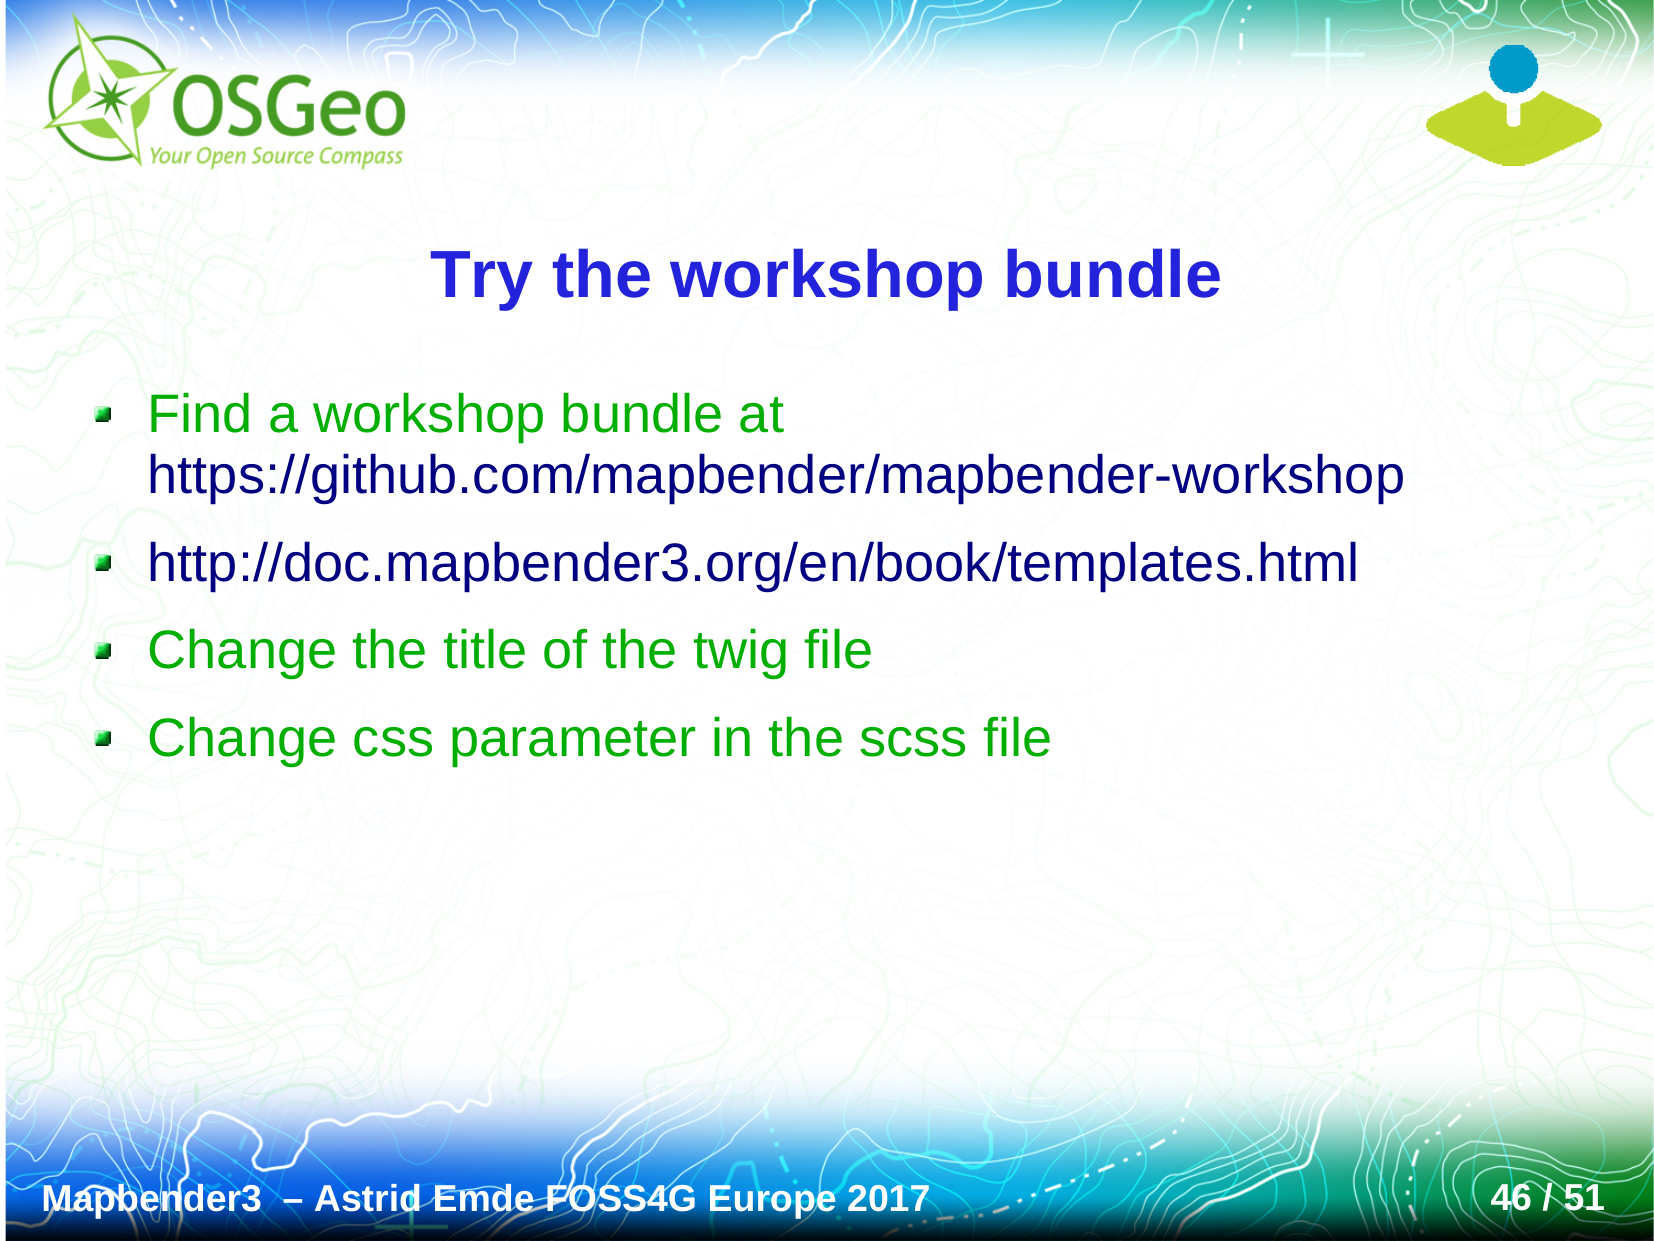

# Try the workshop bundle
Find a workshop bundle at https://github.com/mapbender/mapbender-workshop
http://doc.mapbender3.org/en/book/templates.html
Change the title of the twig file
Change css parameter in the scss file